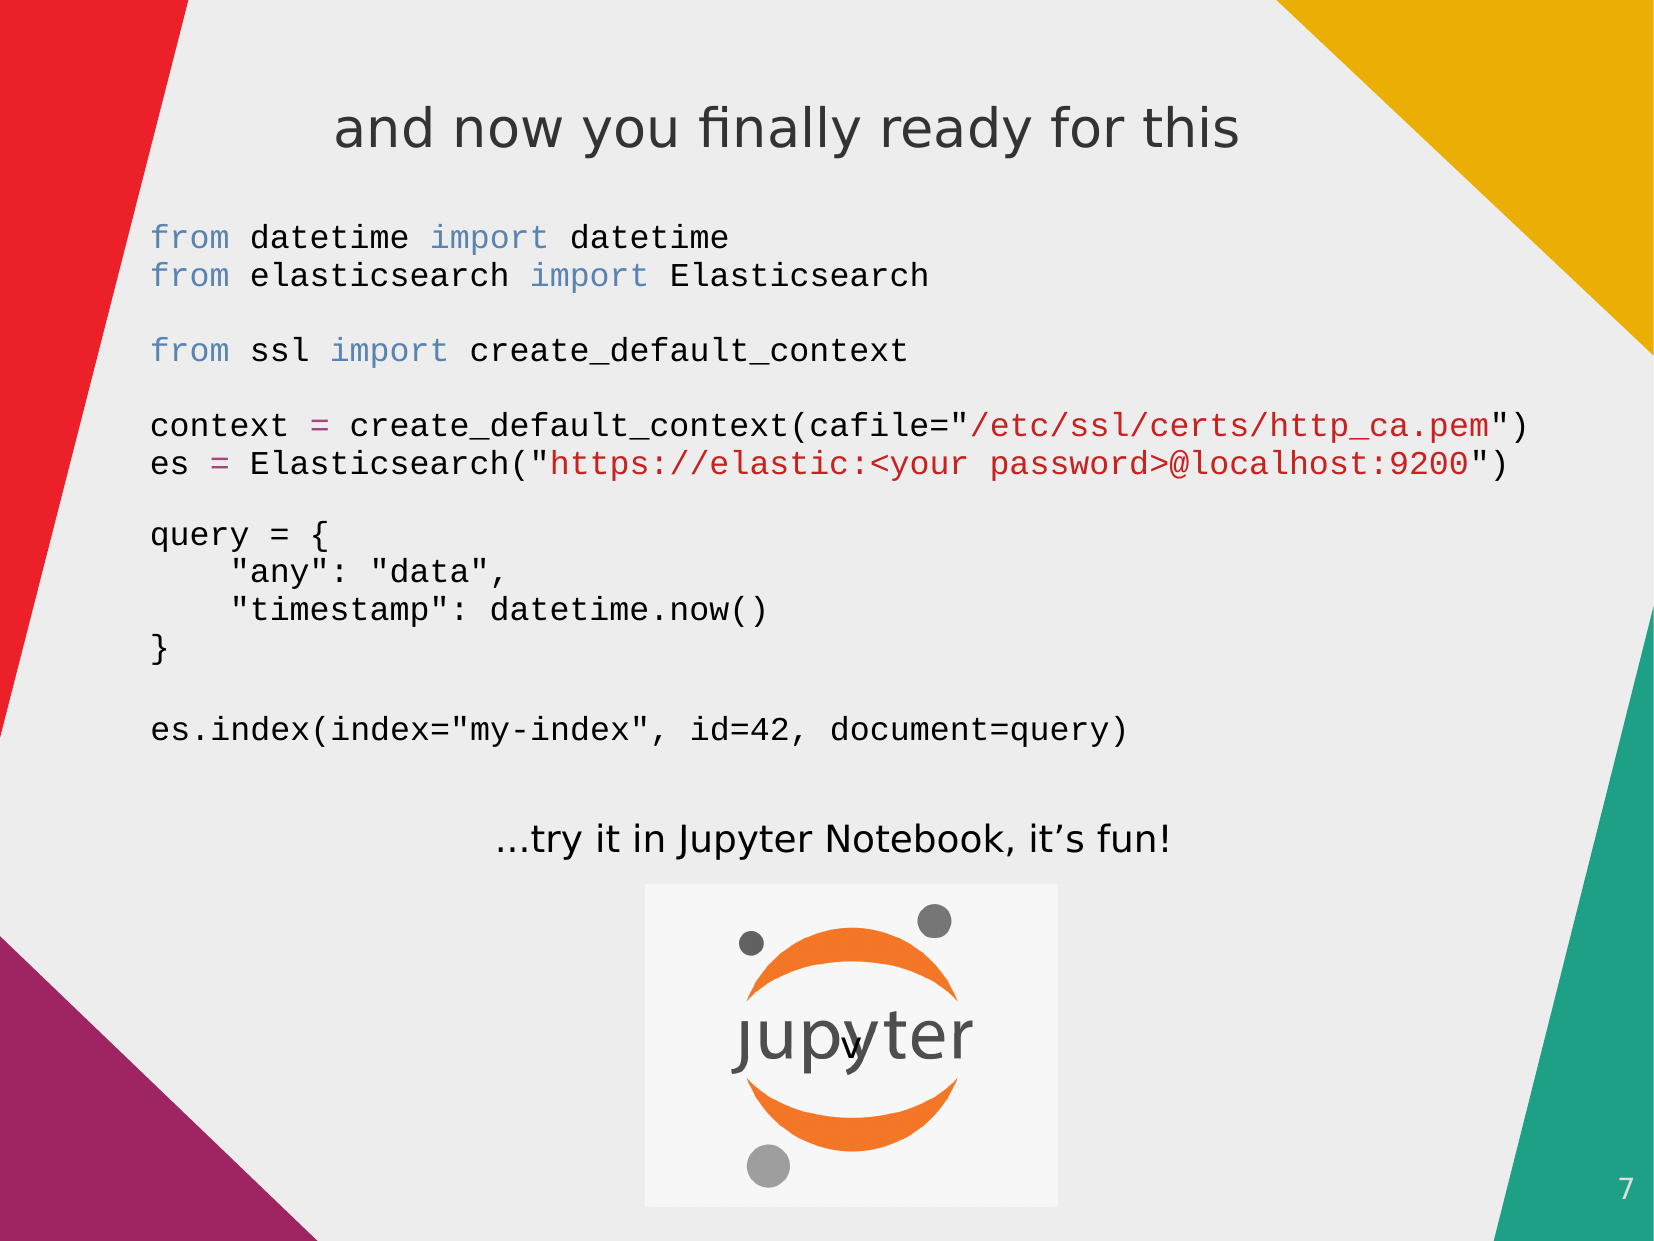

# and now you finally ready for this
from datetime import datetime
from elasticsearch import Elasticsearch
from ssl import create_default_context
context = create_default_context(cafile="/etc/ssl/certs/http_ca.pem")
es = Elasticsearch("https://elastic:<your password>@localhost:9200")
query = {
 "any": "data",
 "timestamp": datetime.now()
}
es.index(index="my-index", id=42, document=query)
...try it in Jupyter Notebook, it’s fun!
v
7